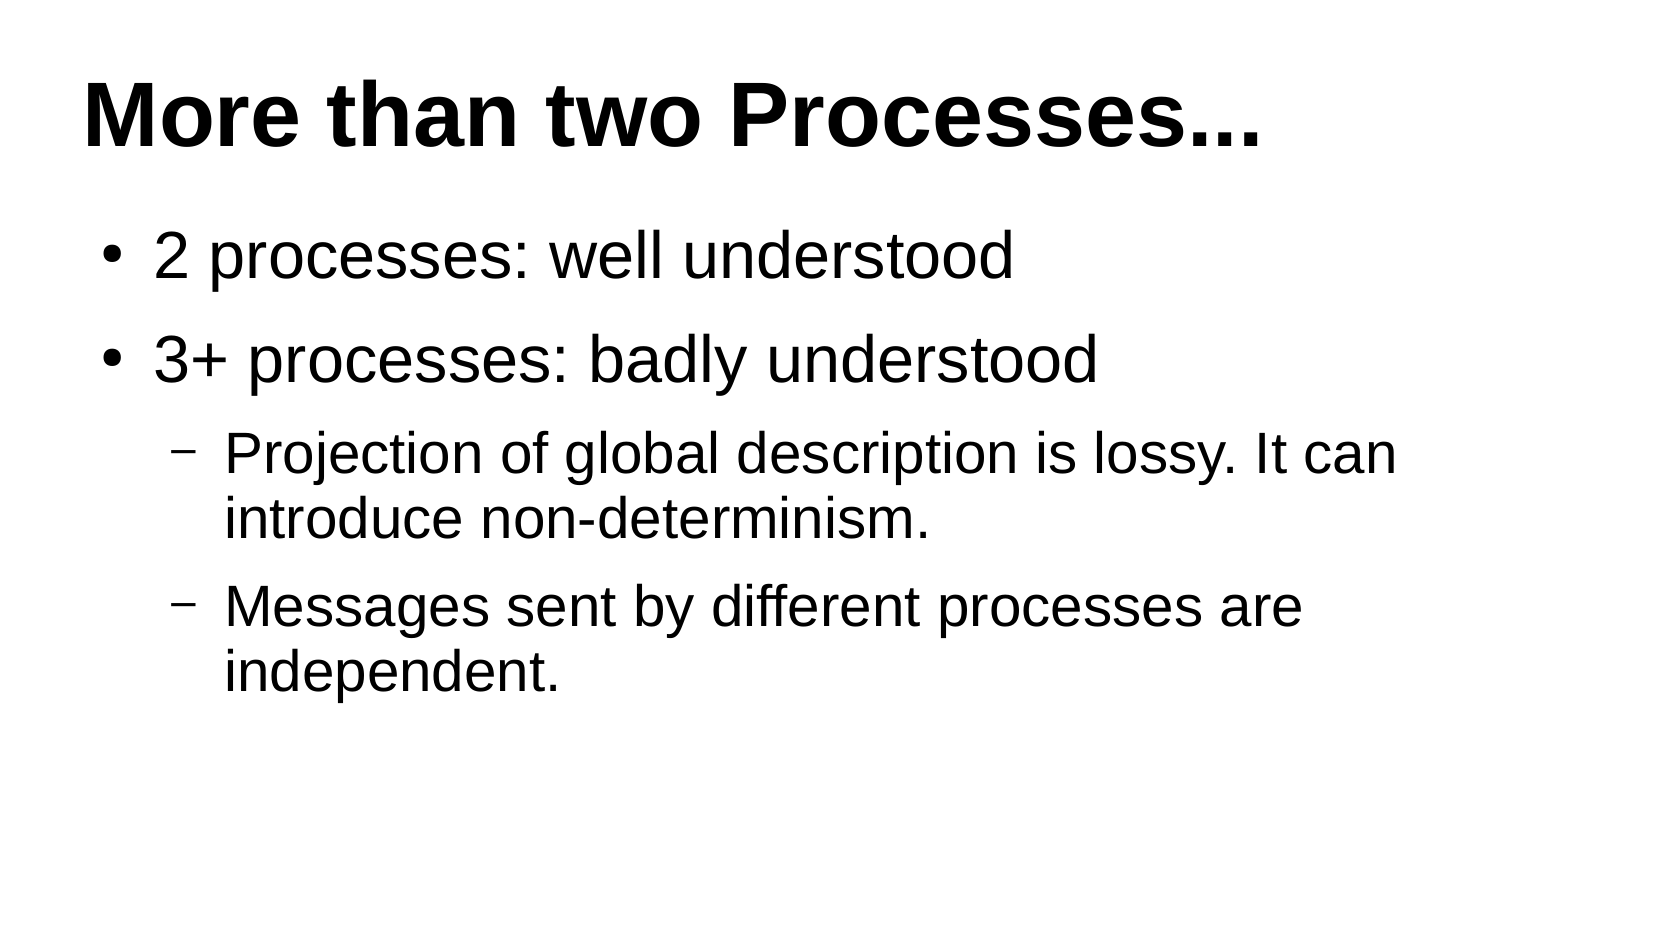

# More than two Processes...
2 processes: well understood
3+ processes: badly understood
Projection of global description is lossy. It can introduce non-determinism.
Messages sent by different processes are independent.